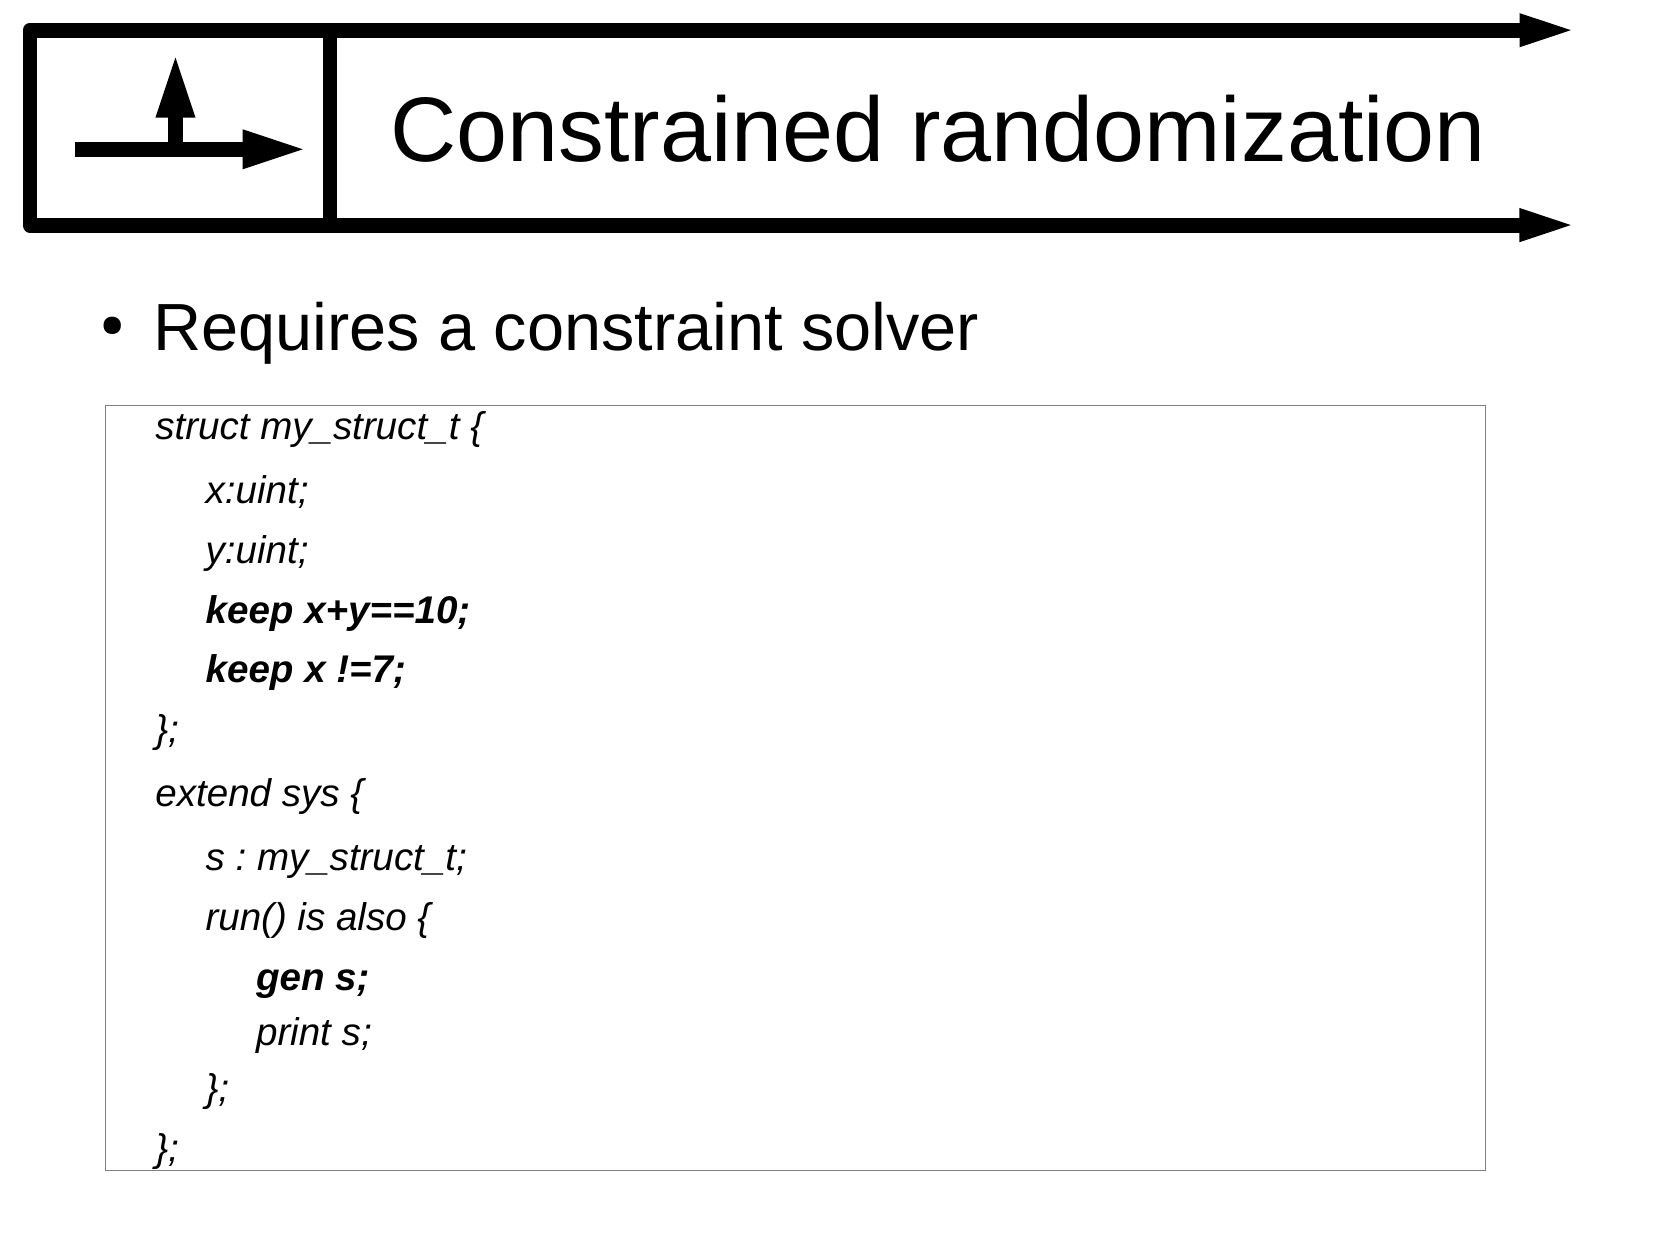

# Constrained randomization
Requires a constraint solver
struct my_struct_t {
x:uint;
y:uint;
keep x+y==10;
keep x !=7;
};
extend sys {
s : my_struct_t;
run() is also {
gen s;
print s;
};
};